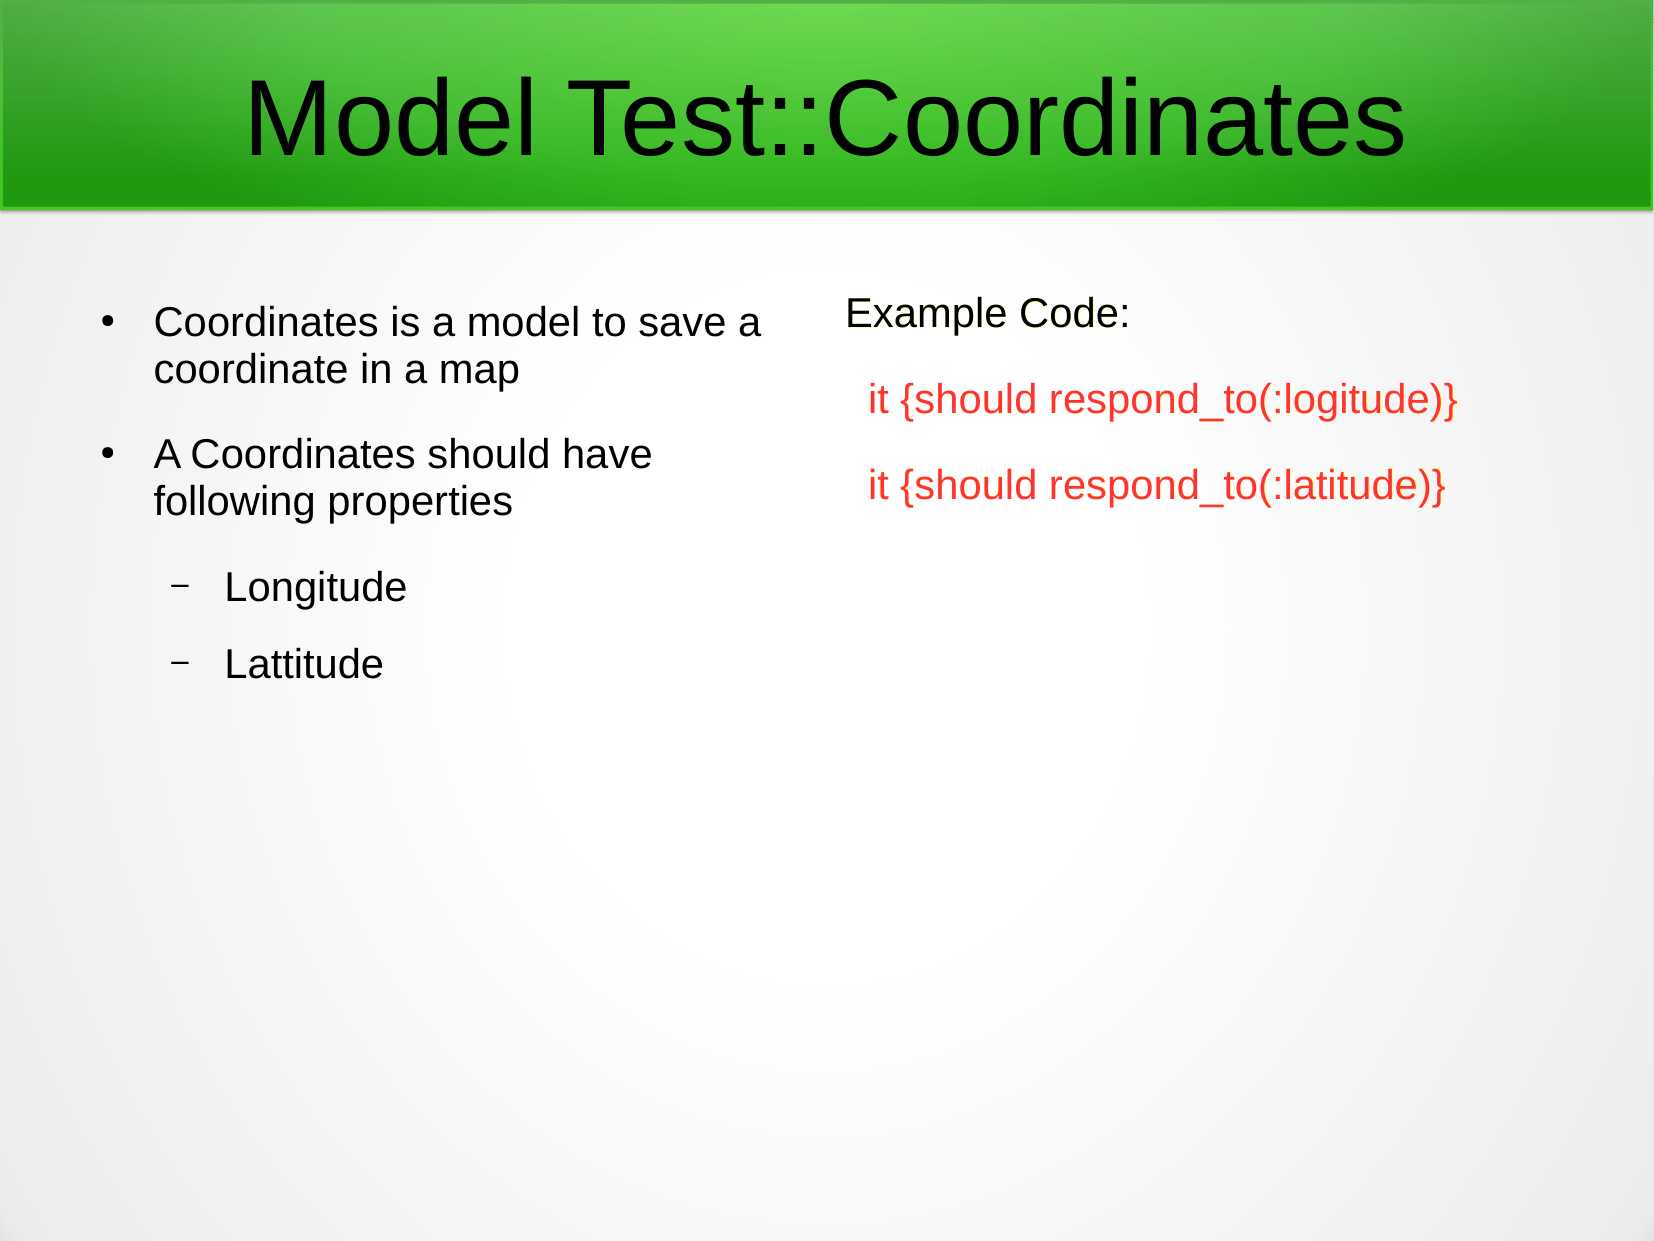

# Model Test::Coordinates
Example Code:
 it {should respond_to(:logitude)}
 it {should respond_to(:latitude)}
Coordinates is a model to save a coordinate in a map
A Coordinates should have following properties
Longitude
Lattitude